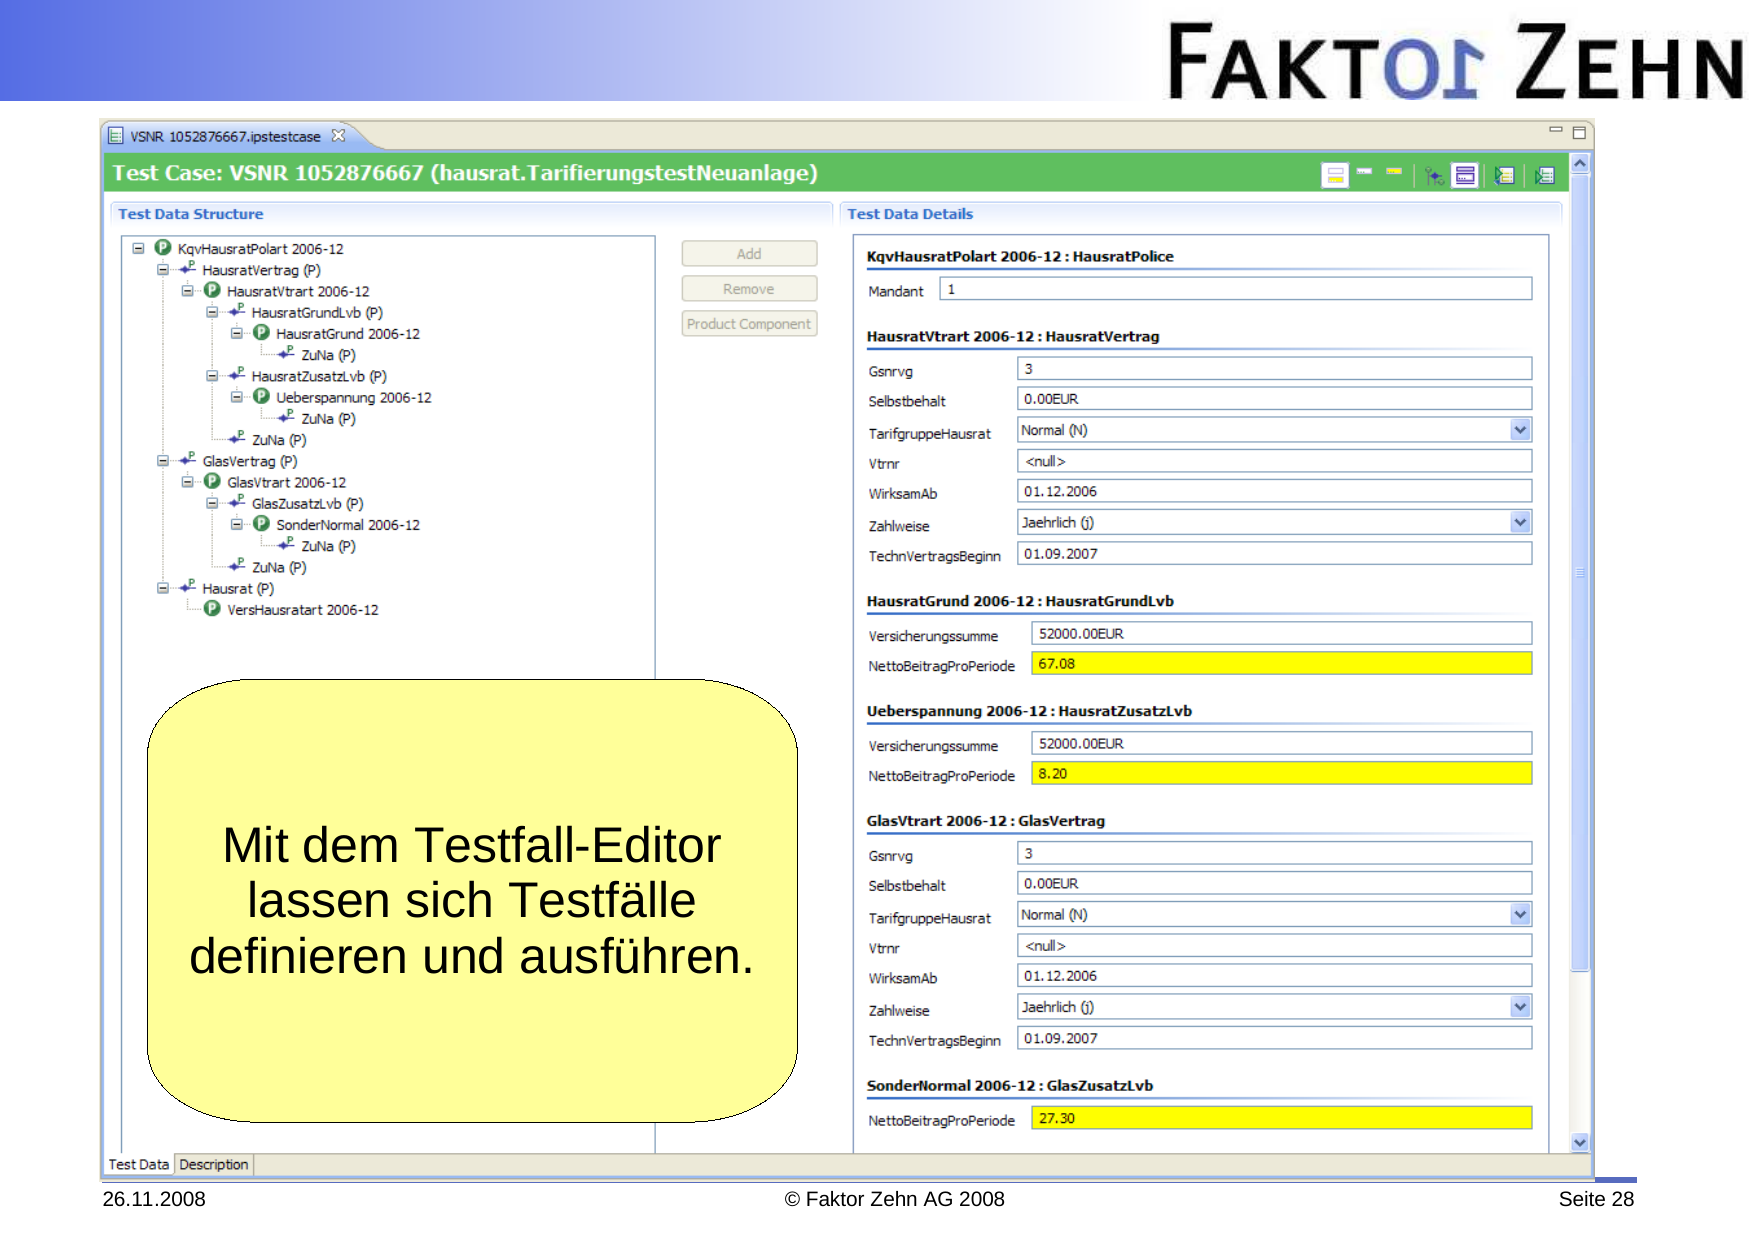

Mit dem Testfall-Editor lassen sich Testfälle definieren und ausführen.